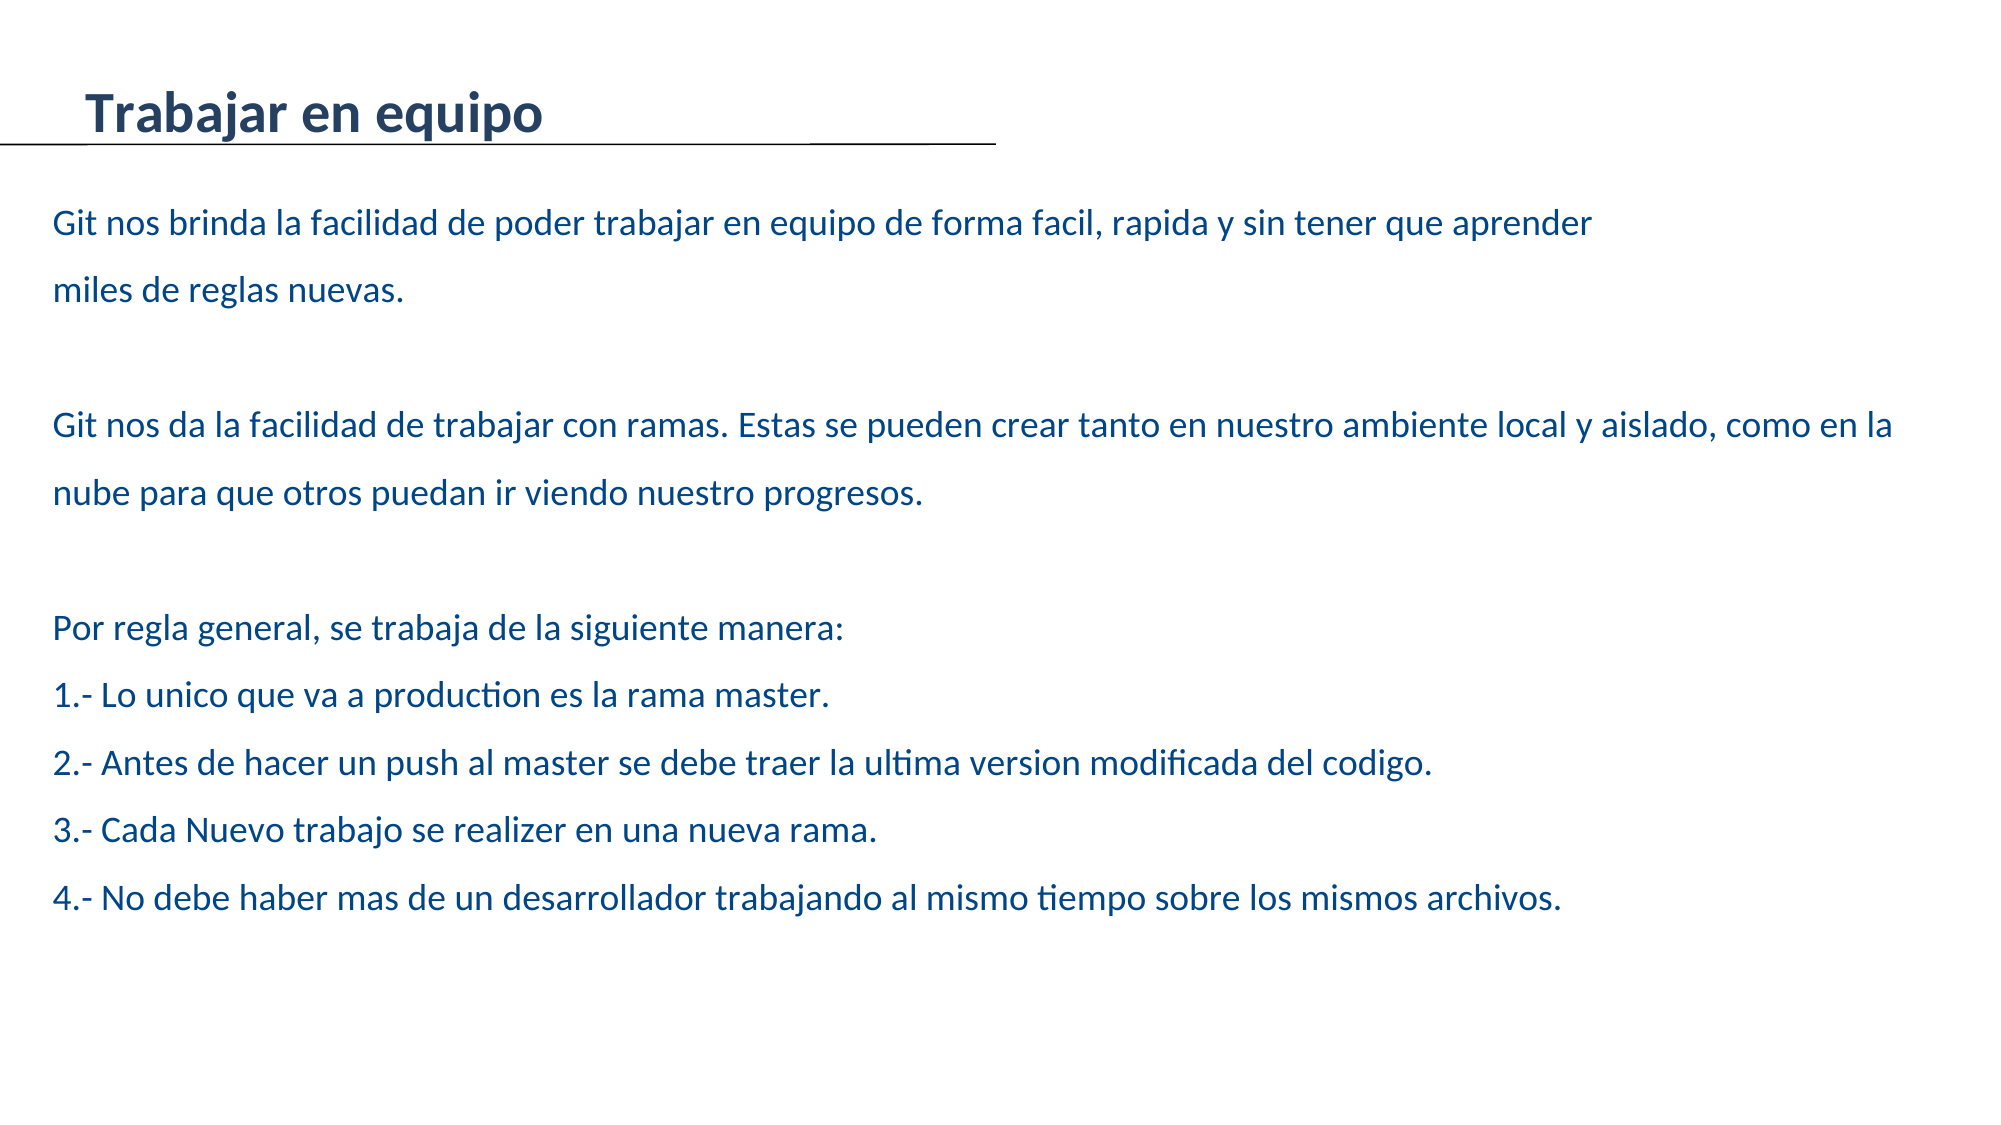

Trabajar en equipo
Git nos brinda la facilidad de poder trabajar en equipo de forma facil, rapida y sin tener que aprender
miles de reglas nuevas.
Git nos da la facilidad de trabajar con ramas. Estas se pueden crear tanto en nuestro ambiente local y aislado, como en la
nube para que otros puedan ir viendo nuestro progresos.
Por regla general, se trabaja de la siguiente manera:
1.- Lo unico que va a production es la rama master.
2.- Antes de hacer un push al master se debe traer la ultima version modificada del codigo.
3.- Cada Nuevo trabajo se realizer en una nueva rama.
4.- No debe haber mas de un desarrollador trabajando al mismo tiempo sobre los mismos archivos.